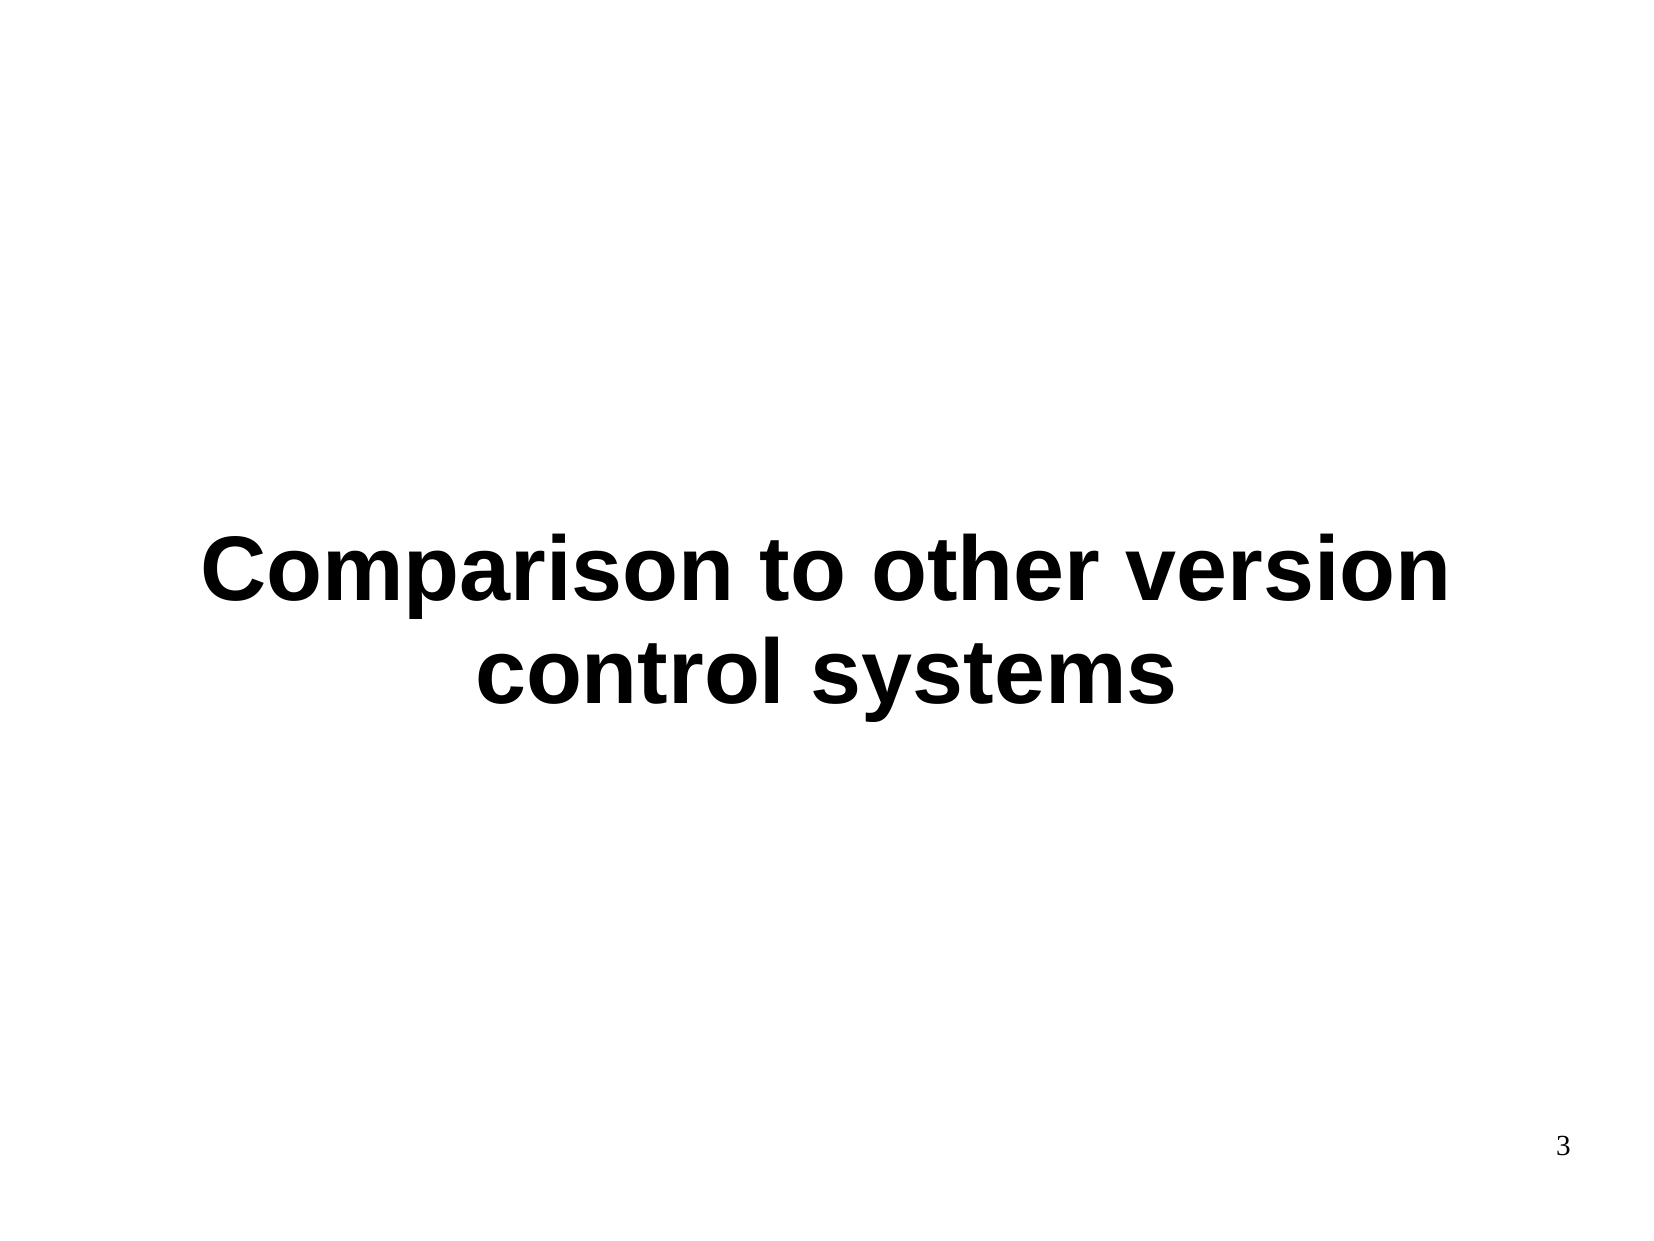

# Comparison to other version control systems
3